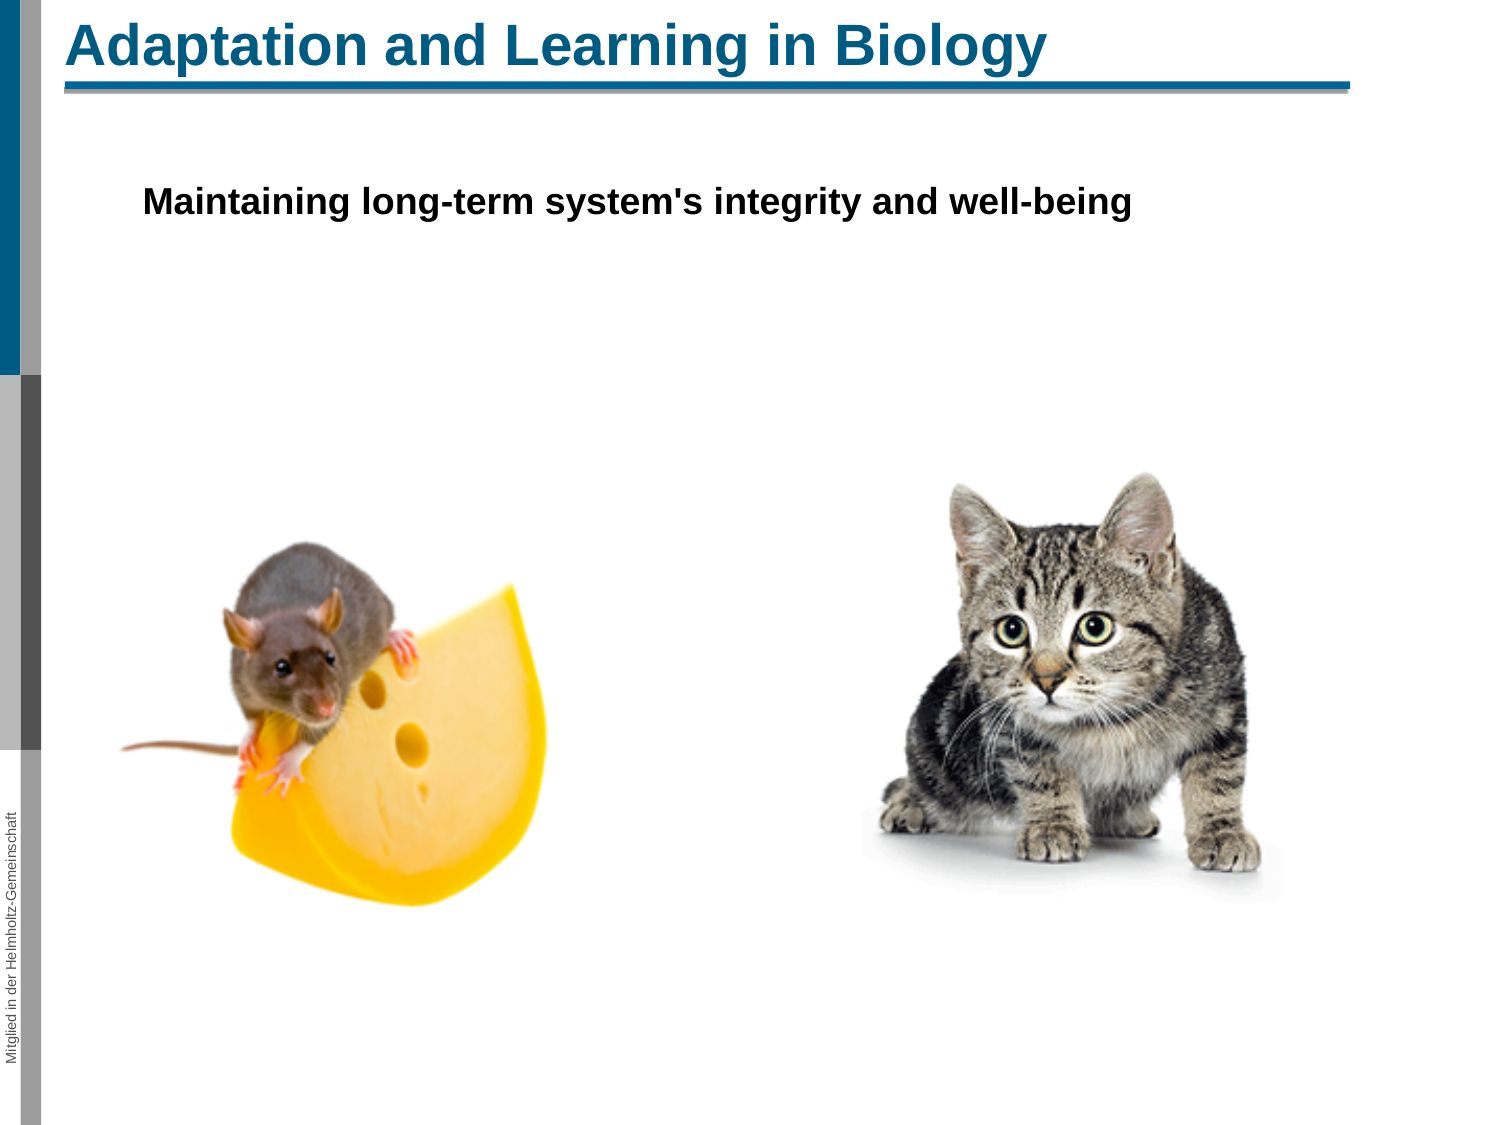

Adaptation and Learning in Biology
Maintaining long-term system's integrity and well-being